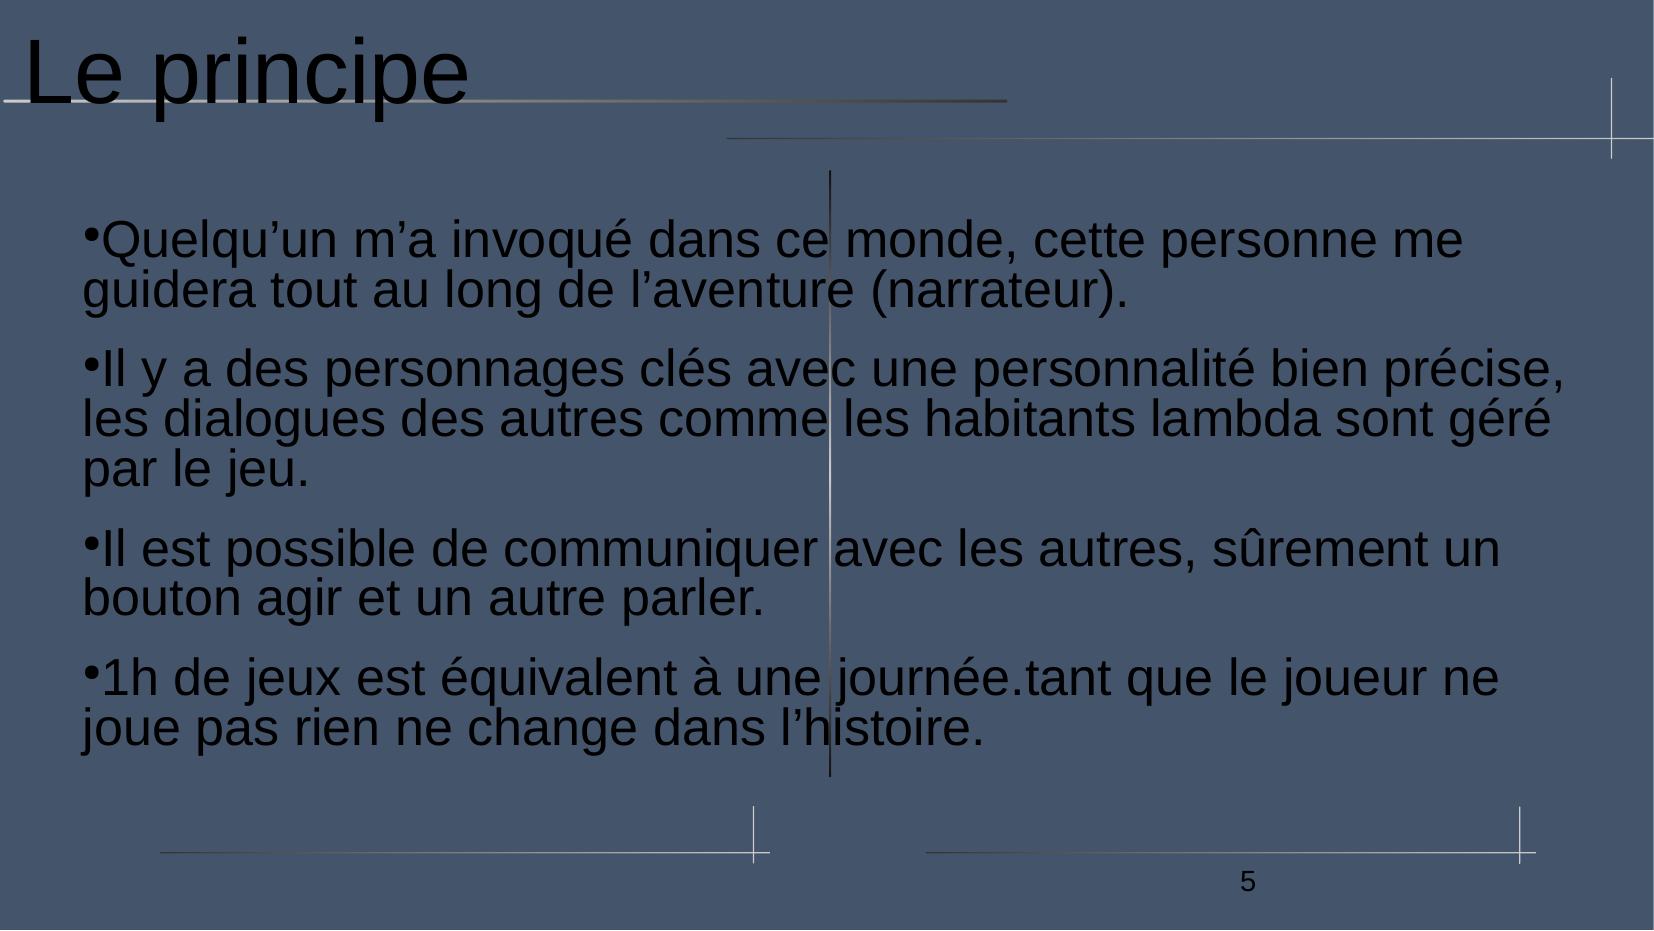

# Le principe
Quelqu’un m’a invoqué dans ce monde, cette personne me guidera tout au long de l’aventure (narrateur).
Il y a des personnages clés avec une personnalité bien précise, les dialogues des autres comme les habitants lambda sont géré par le jeu.
Il est possible de communiquer avec les autres, sûrement un bouton agir et un autre parler.
1h de jeux est équivalent à une journée.tant que le joueur ne joue pas rien ne change dans l’histoire.